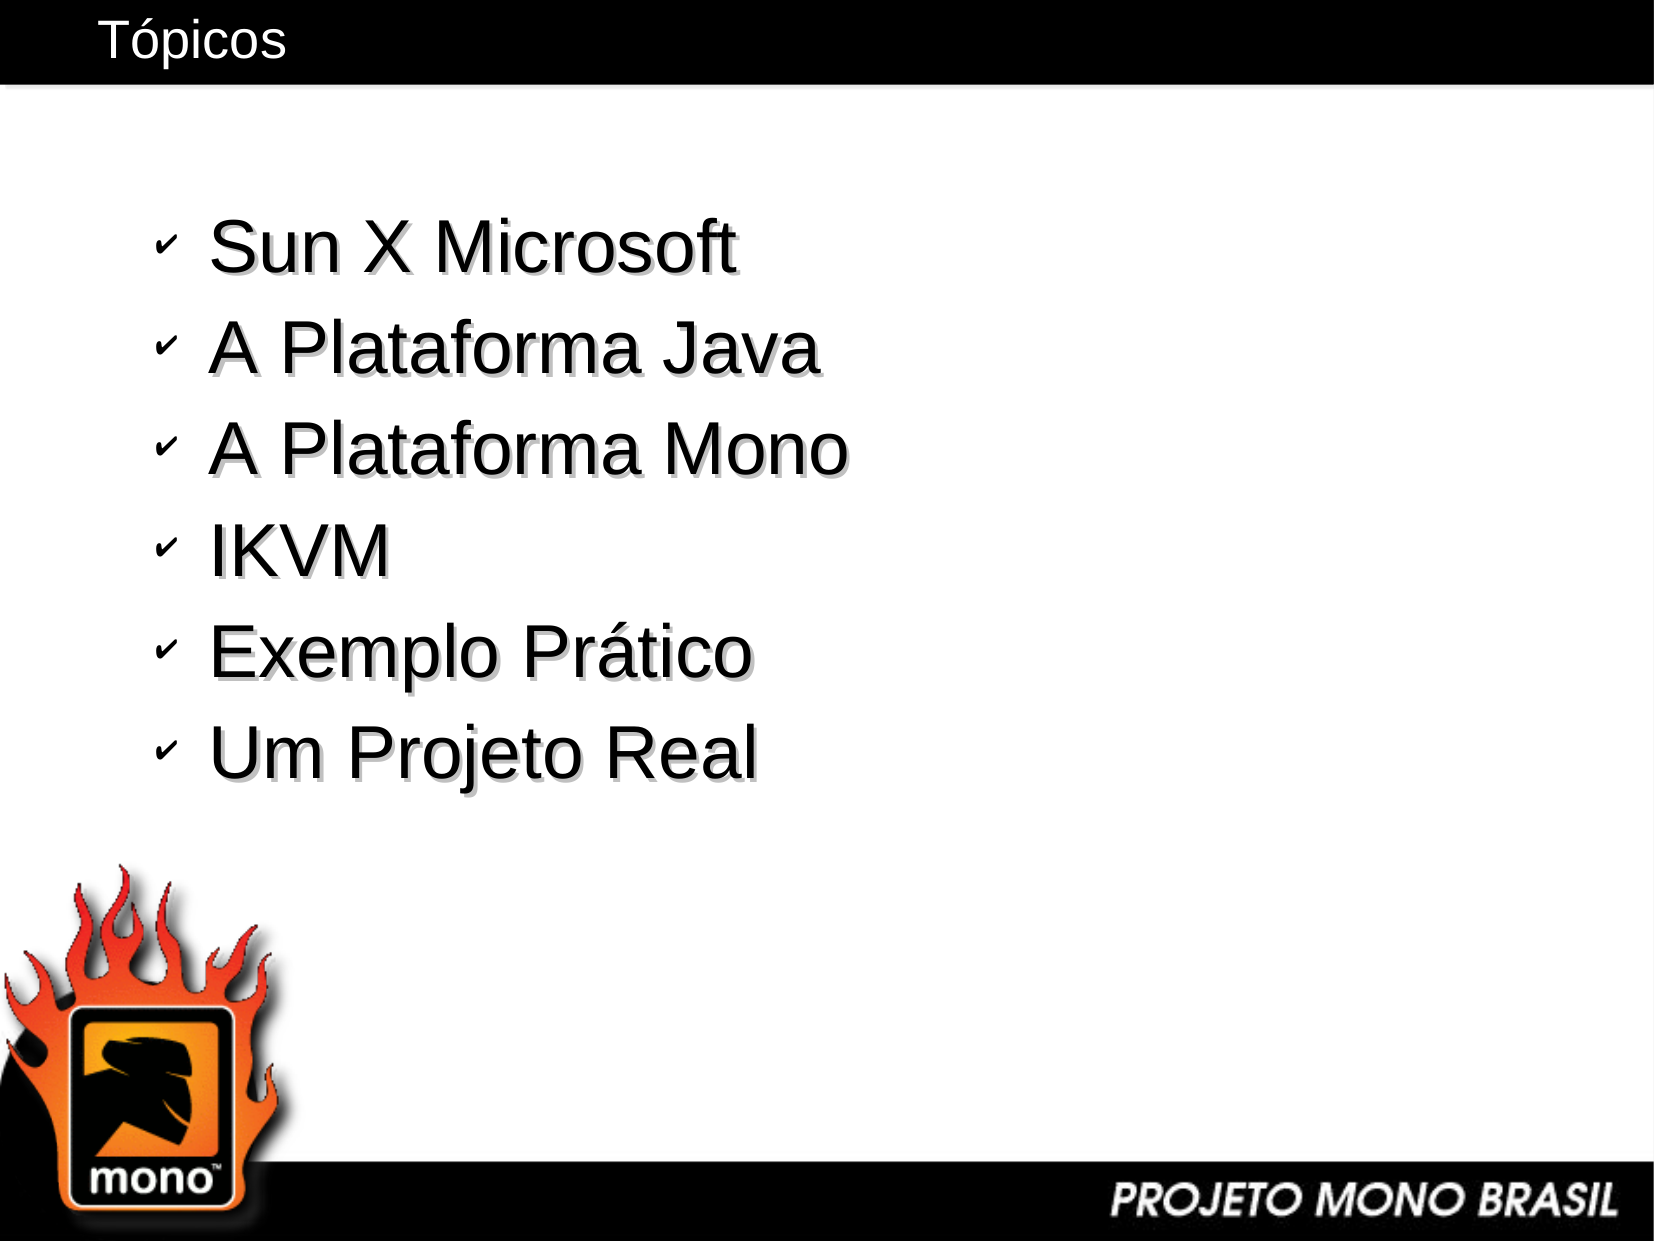

# Tópicos
Sun X Microsoft
A Plataforma Java
A Plataforma Mono
IKVM
Exemplo Prático
Um Projeto Real